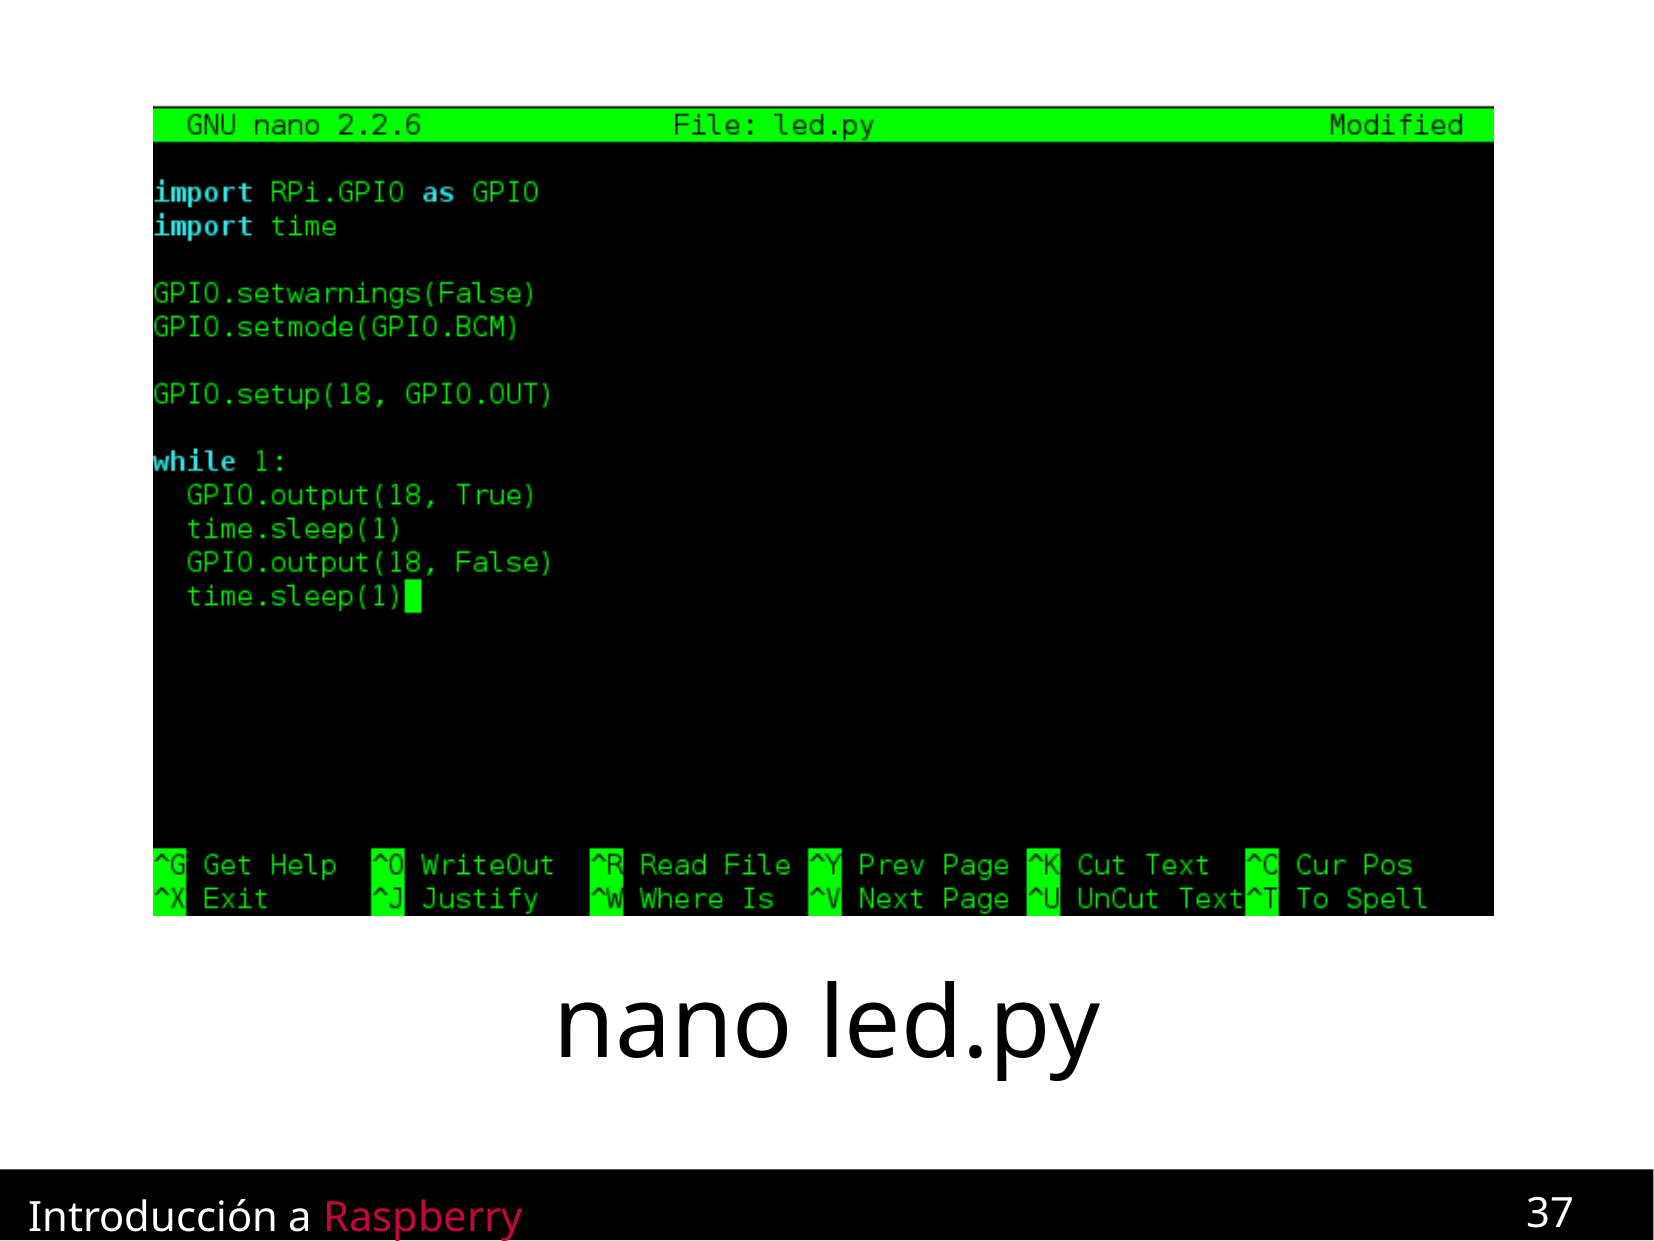

# nano led.py
Introducción a Raspberry Pi